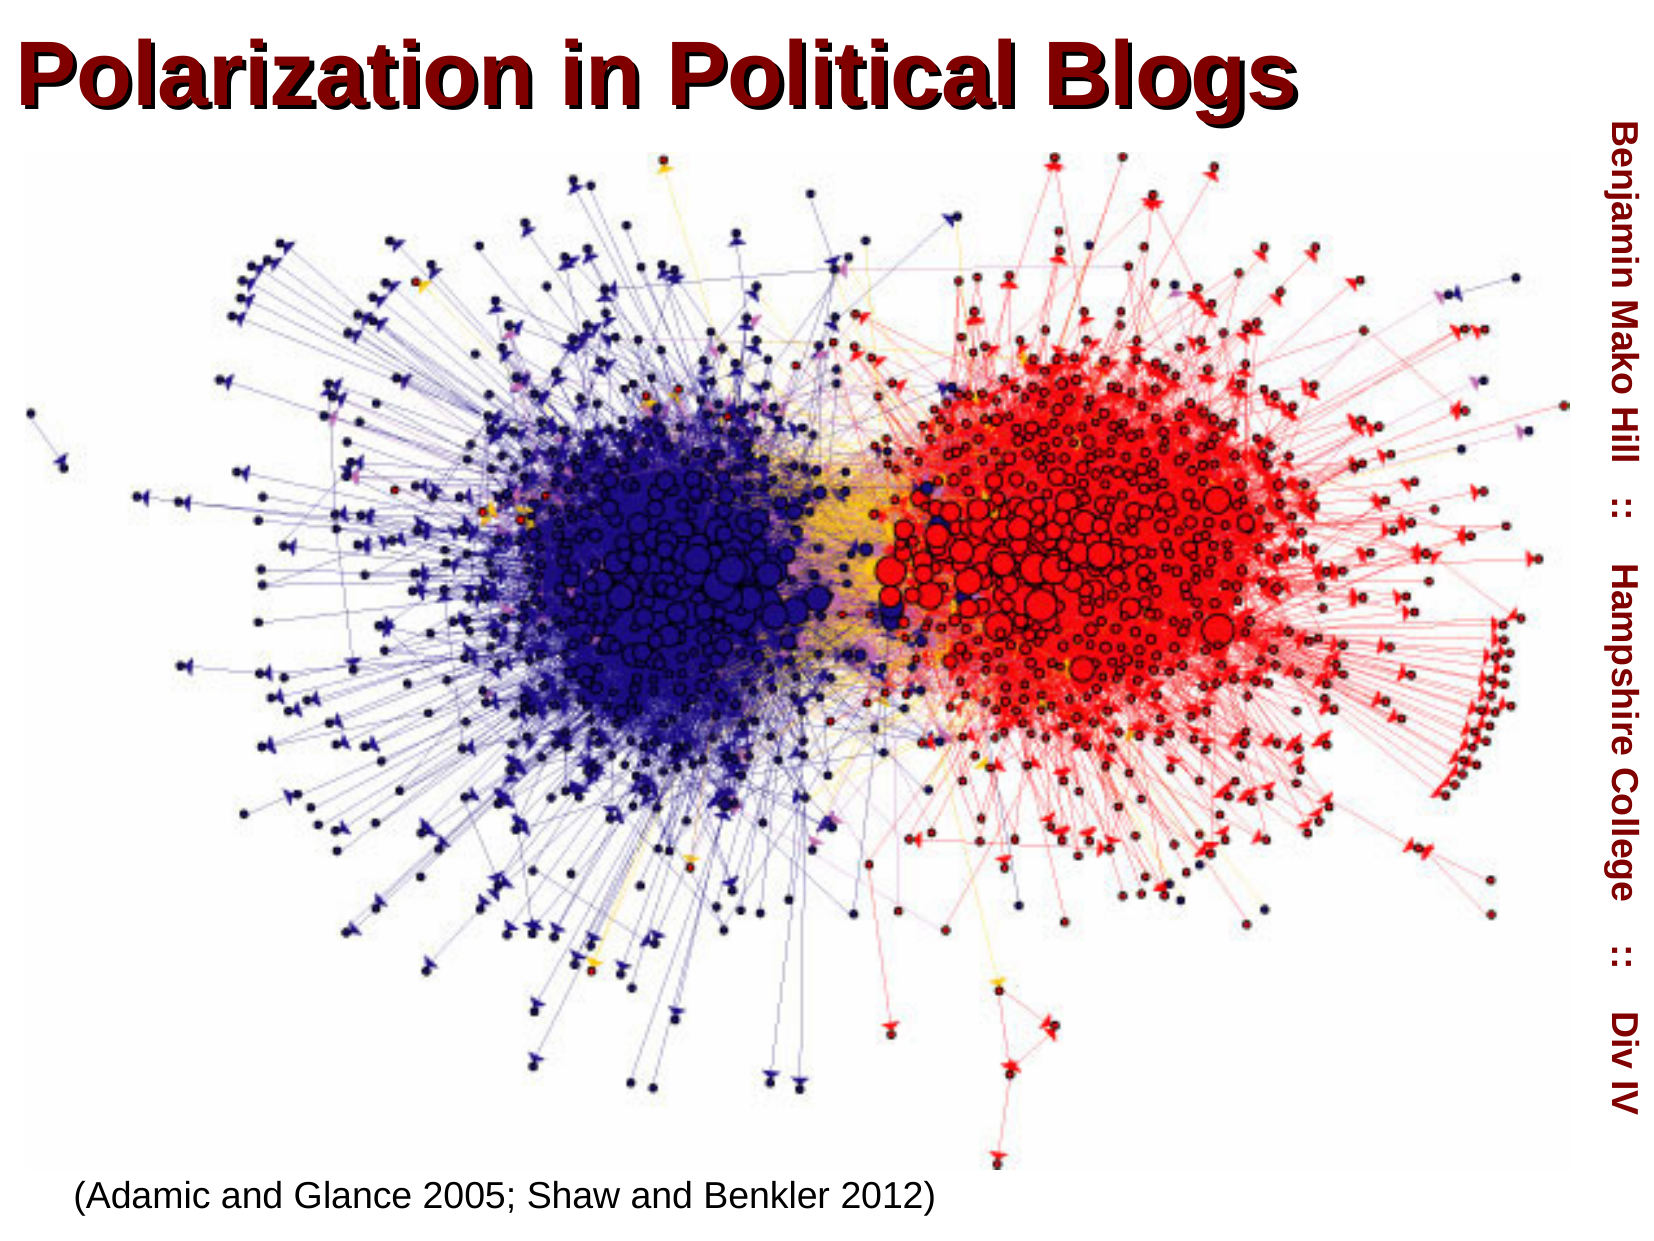

# Polarization in Political Blogs
(Adamic and Glance 2005; Shaw and Benkler 2012)